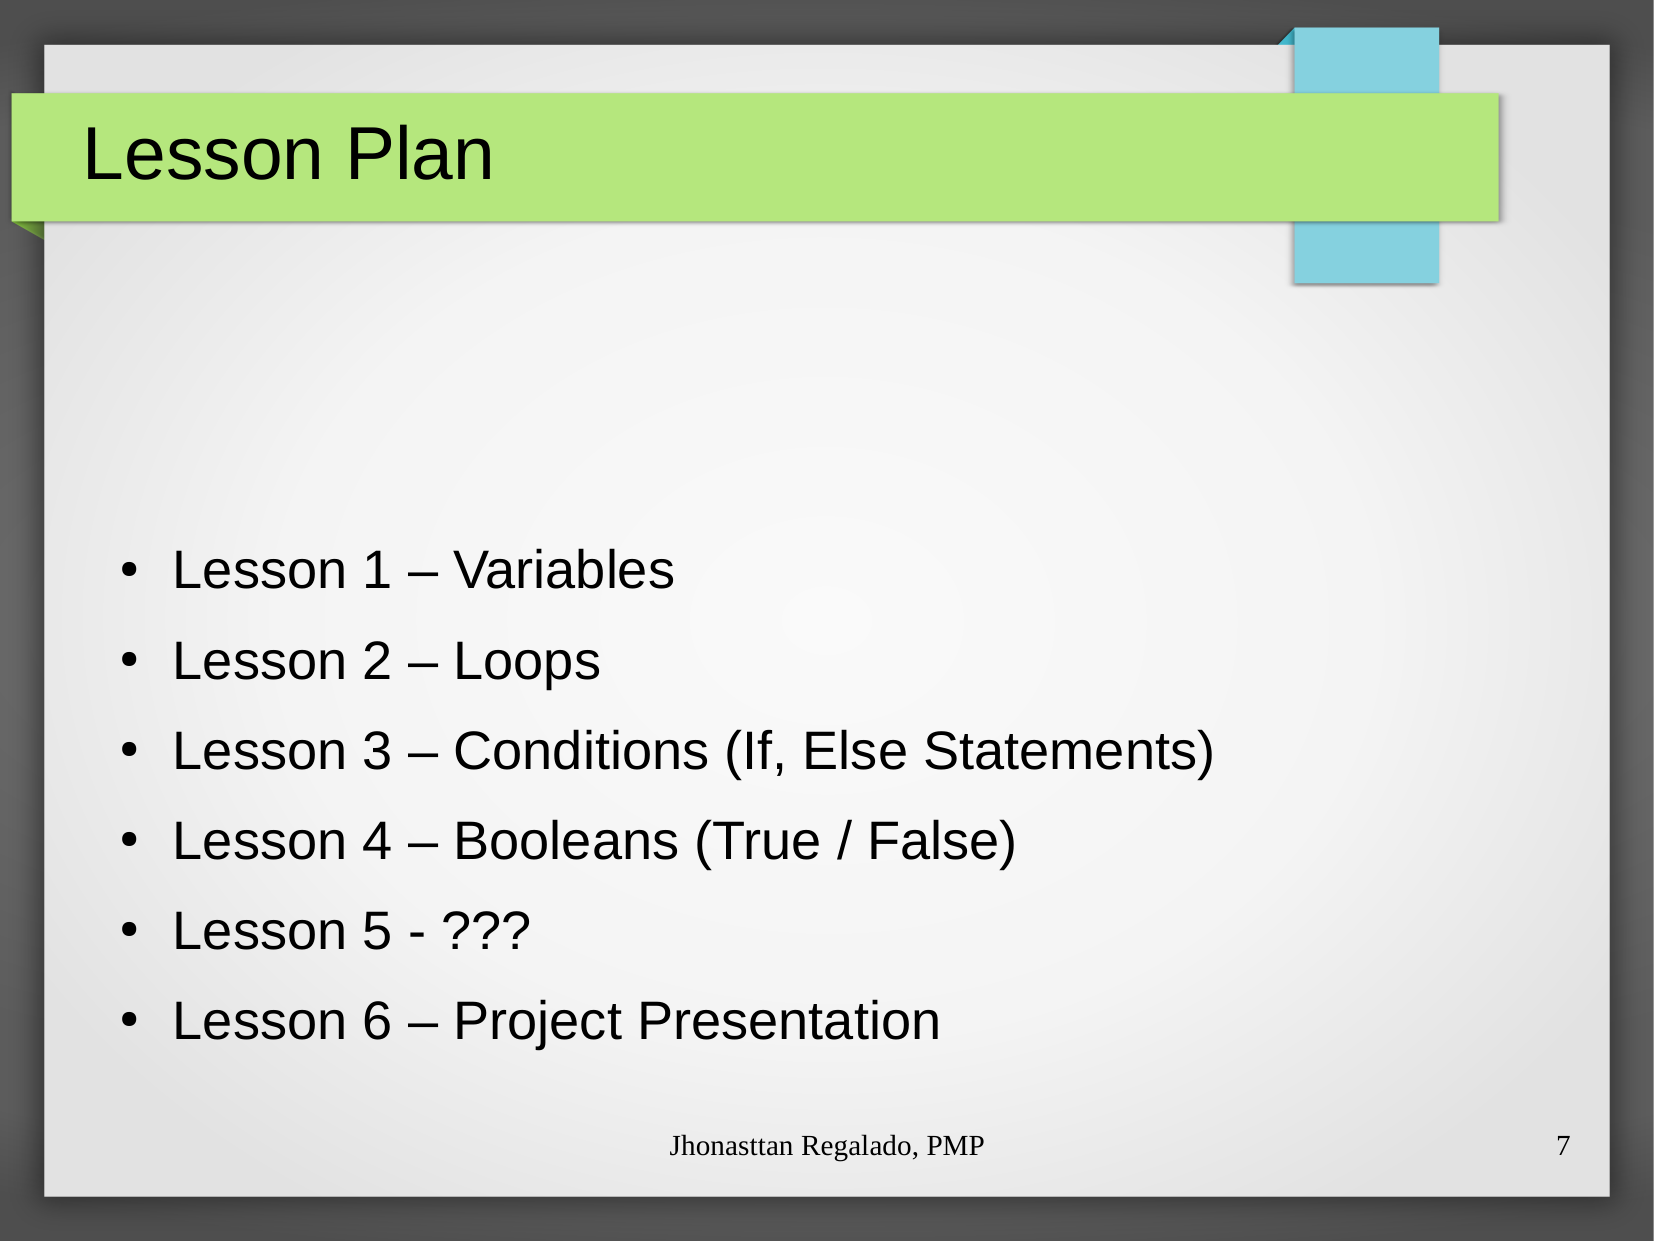

# Lesson Plan
Lesson 1 – Variables
Lesson 2 – Loops
Lesson 3 – Conditions (If, Else Statements)
Lesson 4 – Booleans (True / False)
Lesson 5 - ???
Lesson 6 – Project Presentation
Jhonasttan Regalado, PMP
7